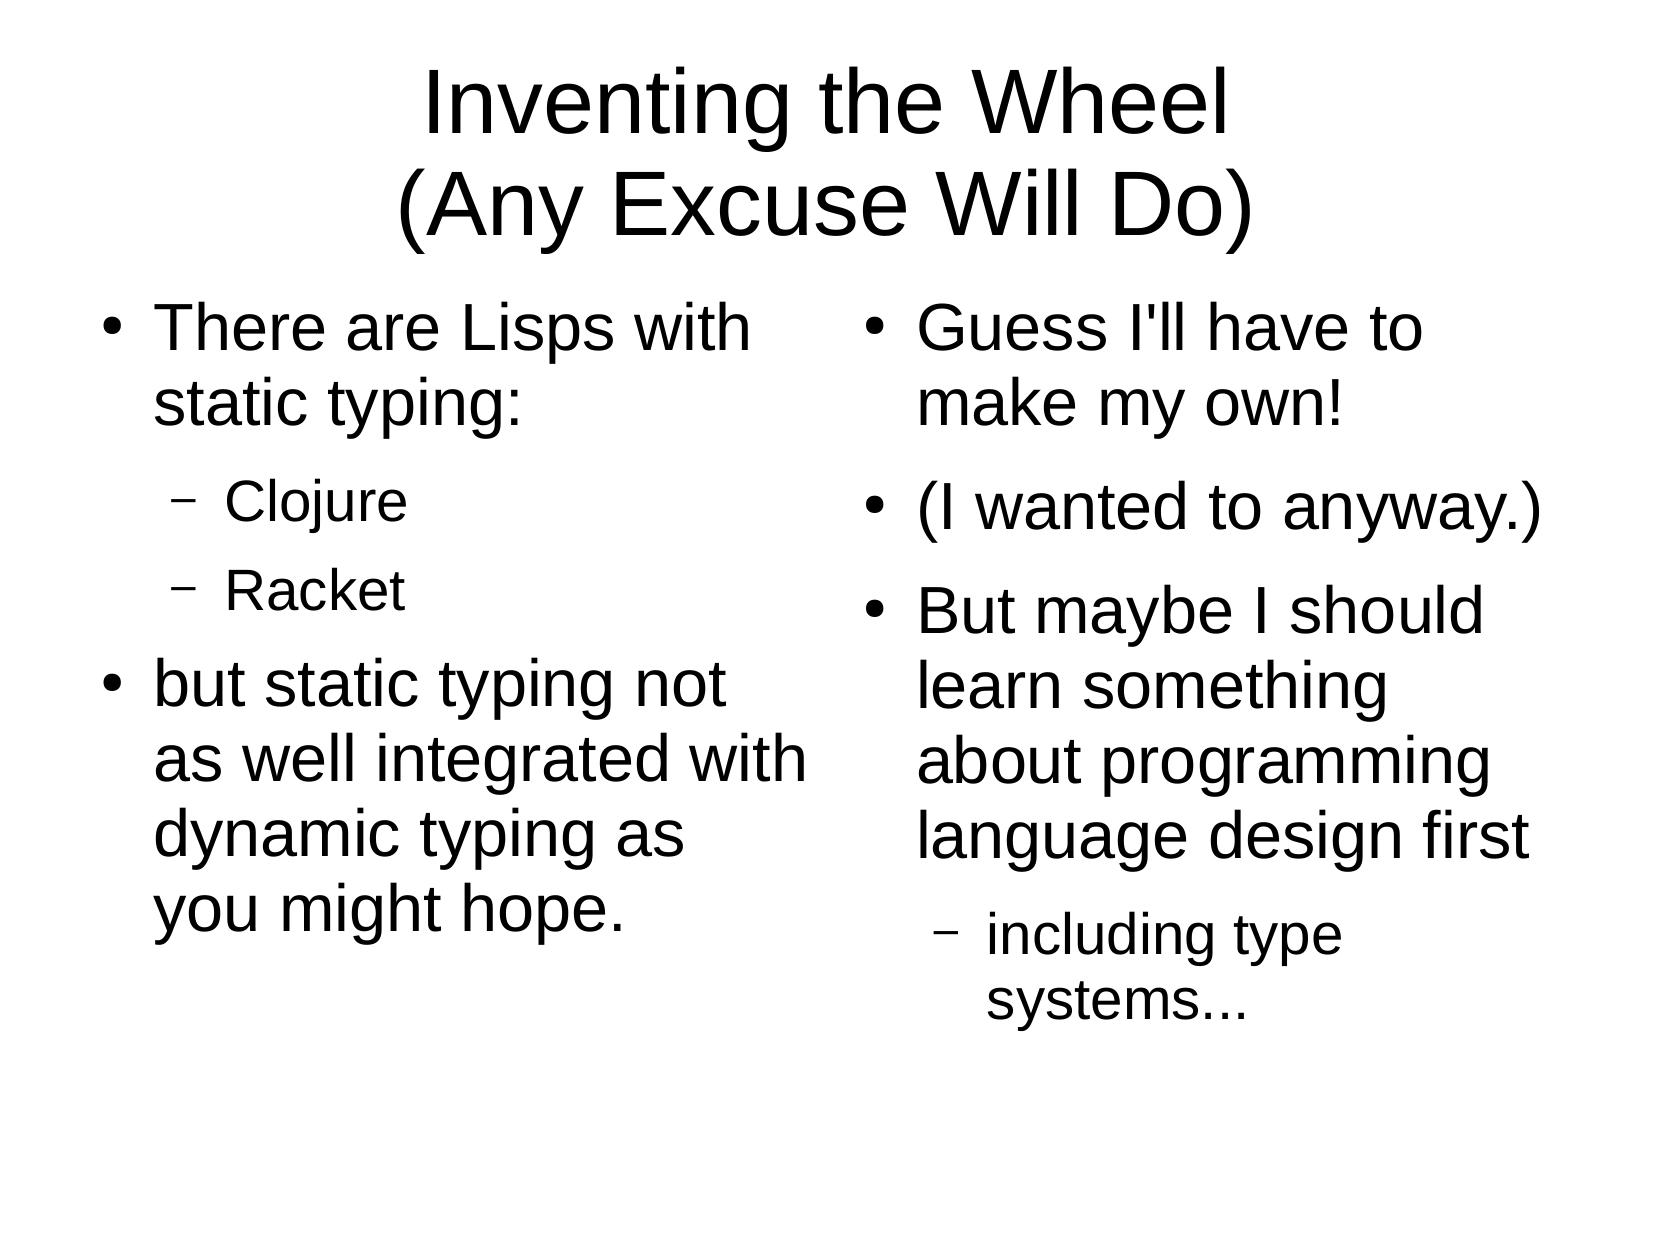

# Inventing the Wheel (Any Excuse Will Do)
There are Lisps with static typing:
Clojure
Racket
but static typing not as well integrated with dynamic typing as you might hope.
Guess I'll have to make my own!
(I wanted to anyway.)
But maybe I should learn something about programming language design first
including type systems...